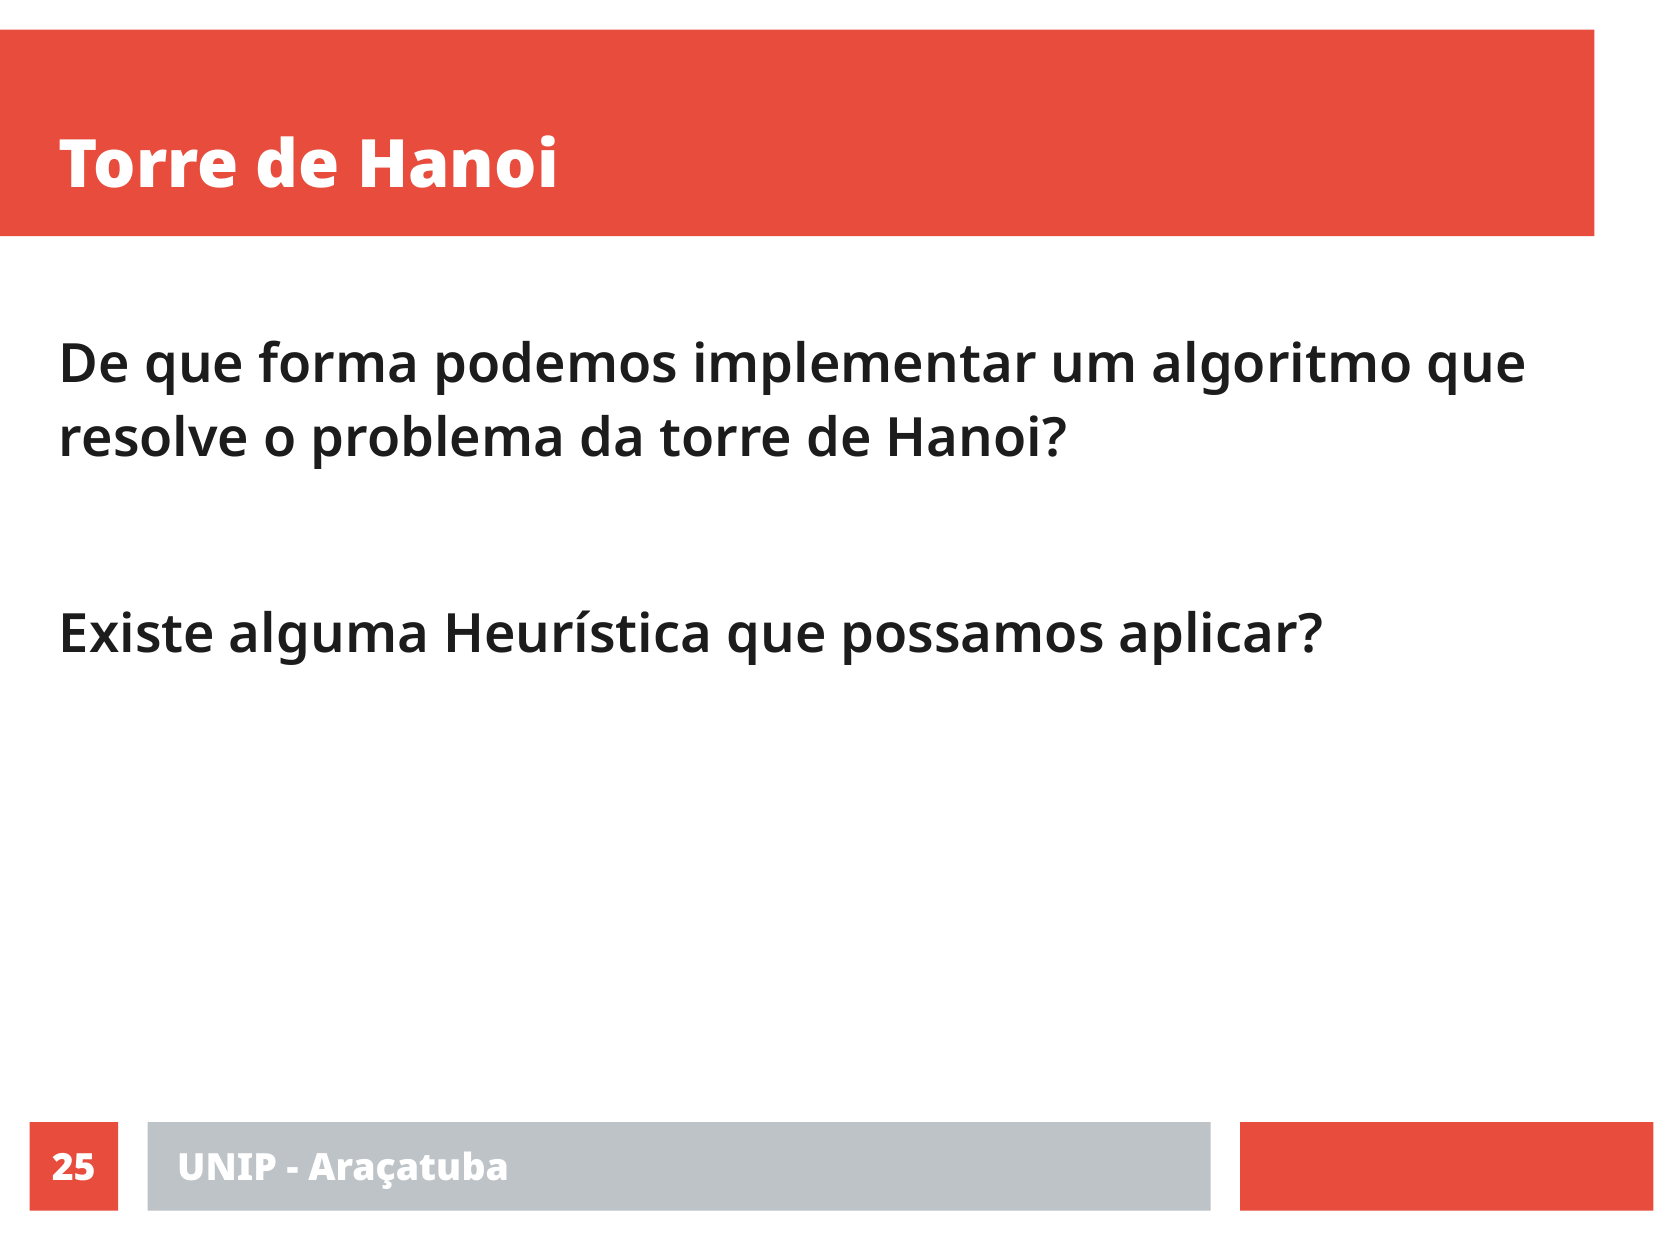

# Torre de Hanoi
De que forma podemos implementar um algoritmo que resolve o problema da torre de Hanoi?
Existe alguma Heurística que possamos aplicar?
25
UNIP - Araçatuba